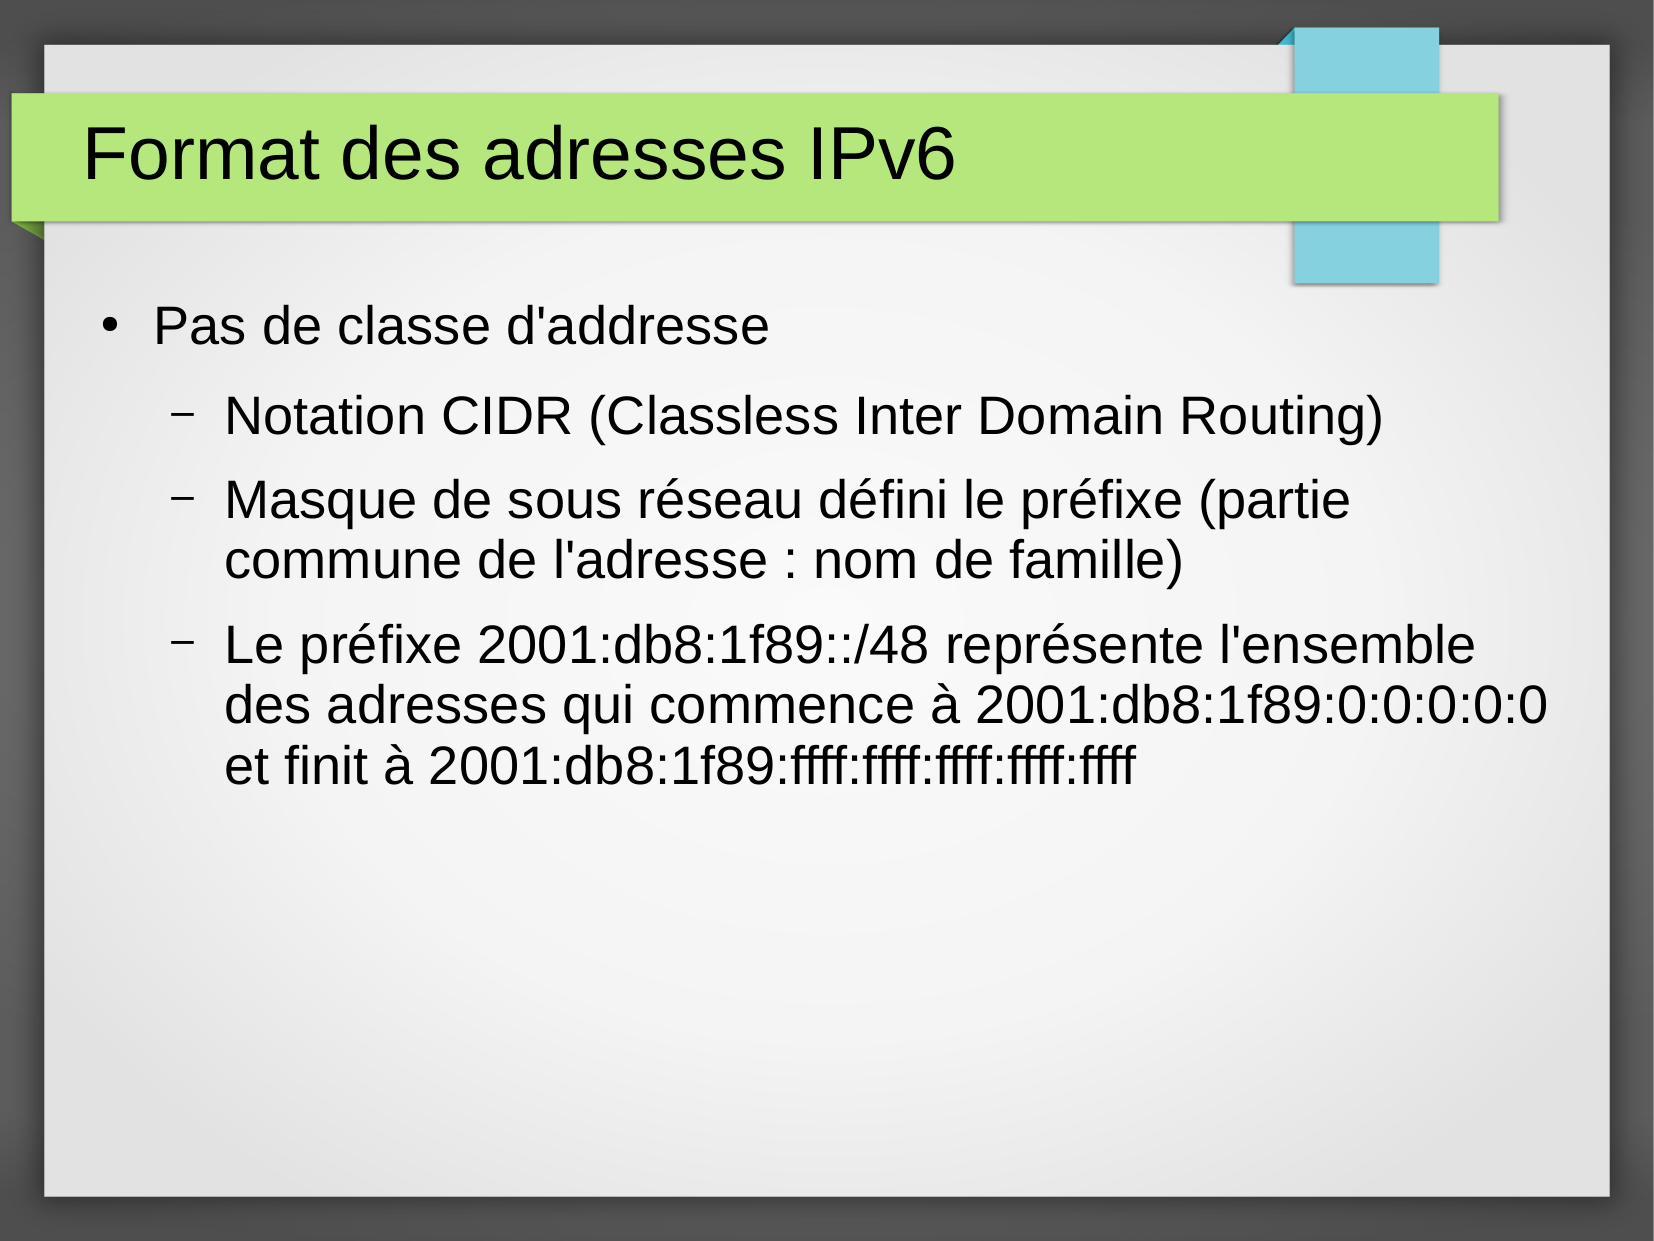

# Format des adresses IPv6
Pas de classe d'addresse
Notation CIDR (Classless Inter Domain Routing)
Masque de sous réseau défini le préfixe (partie commune de l'adresse : nom de famille)
Le préfixe 2001:db8:1f89::/48 représente l'ensemble des adresses qui commence à 2001:db8:1f89:0:0:0:0:0 et finit à 2001:db8:1f89:ffff:ffff:ffff:ffff:ffff